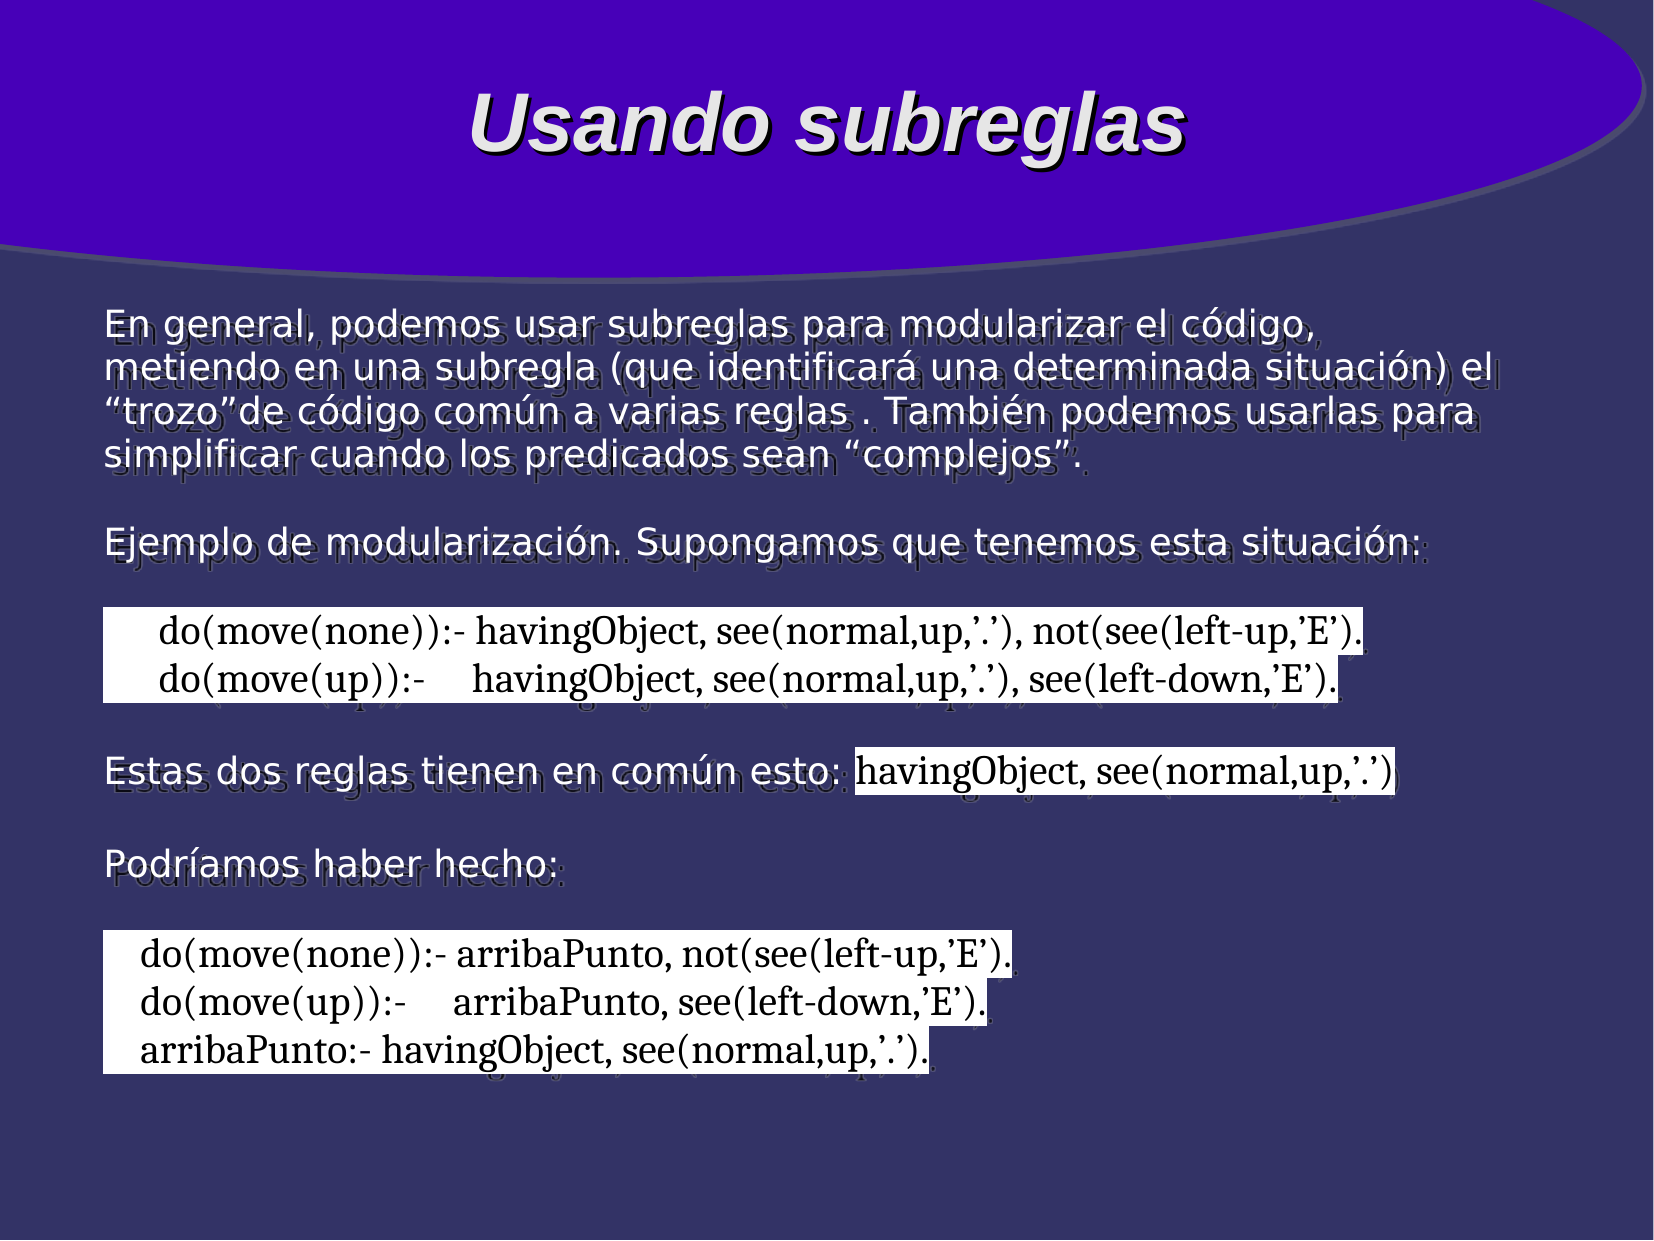

# Usando subreglas
En general, podemos usar subreglas para modularizar el código, metiendo en una subregla (que identificará una determinada situación) el “trozo”de código común a varias reglas . También podemos usarlas para simplificar cuando los predicados sean “complejos”.
Ejemplo de modularización. Supongamos que tenemos esta situación:
 do(move(none)):- havingObject, see(normal,up,’.’), not(see(left-up,’E’).
 do(move(up)):- havingObject, see(normal,up,’.’), see(left-down,’E’).
Estas dos reglas tienen en común esto: havingObject, see(normal,up,’.’)
Podríamos haber hecho:
 do(move(none)):- arribaPunto, not(see(left-up,’E’).
 do(move(up)):- arribaPunto, see(left-down,’E’).
 arribaPunto:- havingObject, see(normal,up,’.’).